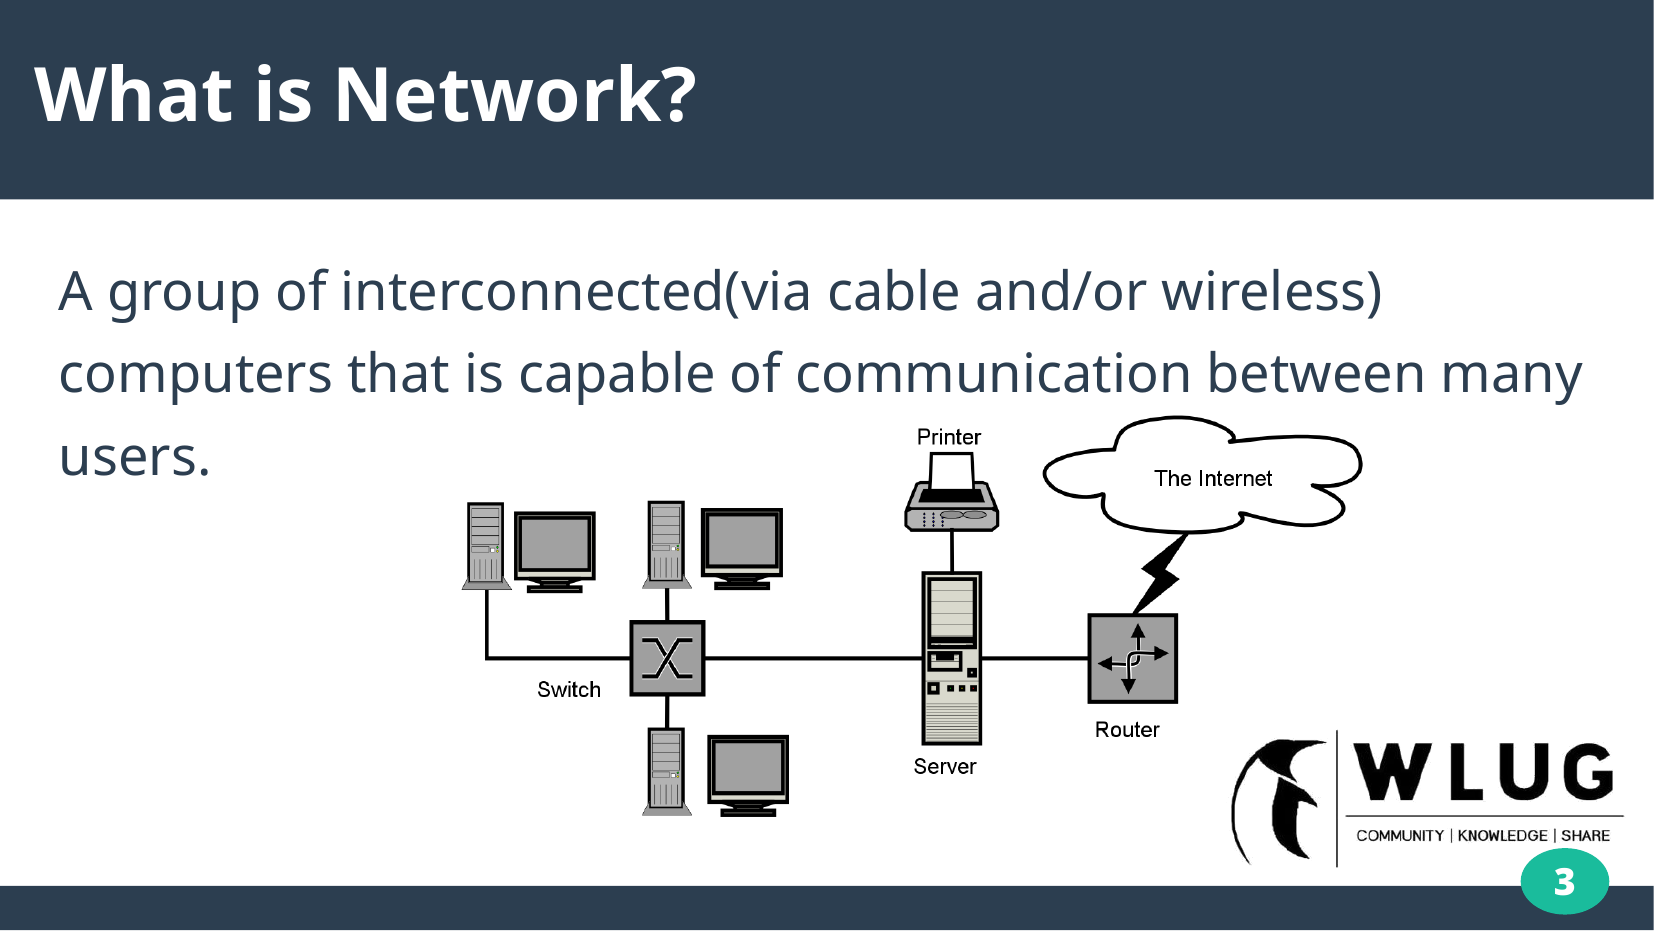

What is Network?
# A group of interconnected(via cable and/or wireless) computers that is capable of communication between many users.
3